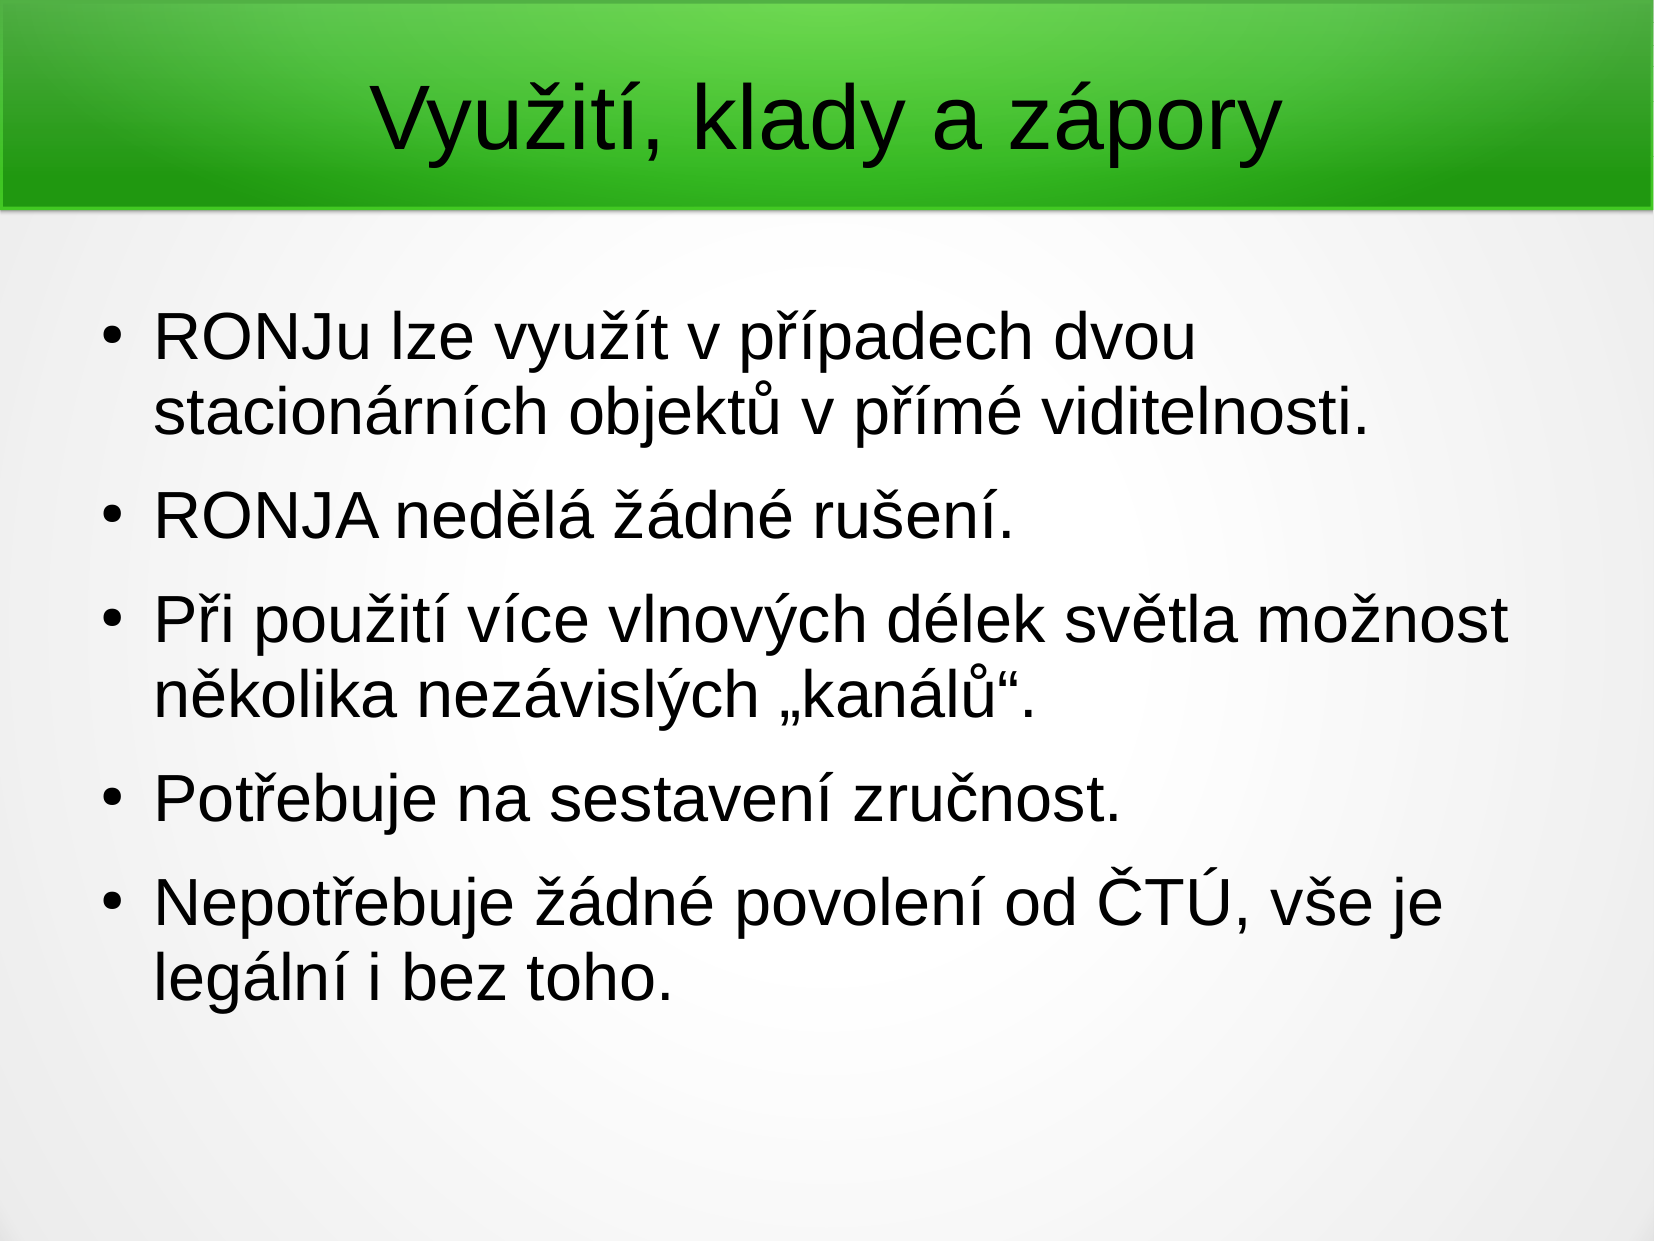

# Využití, klady a zápory
RONJu lze využít v případech dvou stacionárních objektů v přímé viditelnosti.
RONJA nedělá žádné rušení.
Při použití více vlnových délek světla možnost několika nezávislých „kanálů“.
Potřebuje na sestavení zručnost.
Nepotřebuje žádné povolení od ČTÚ, vše je legální i bez toho.